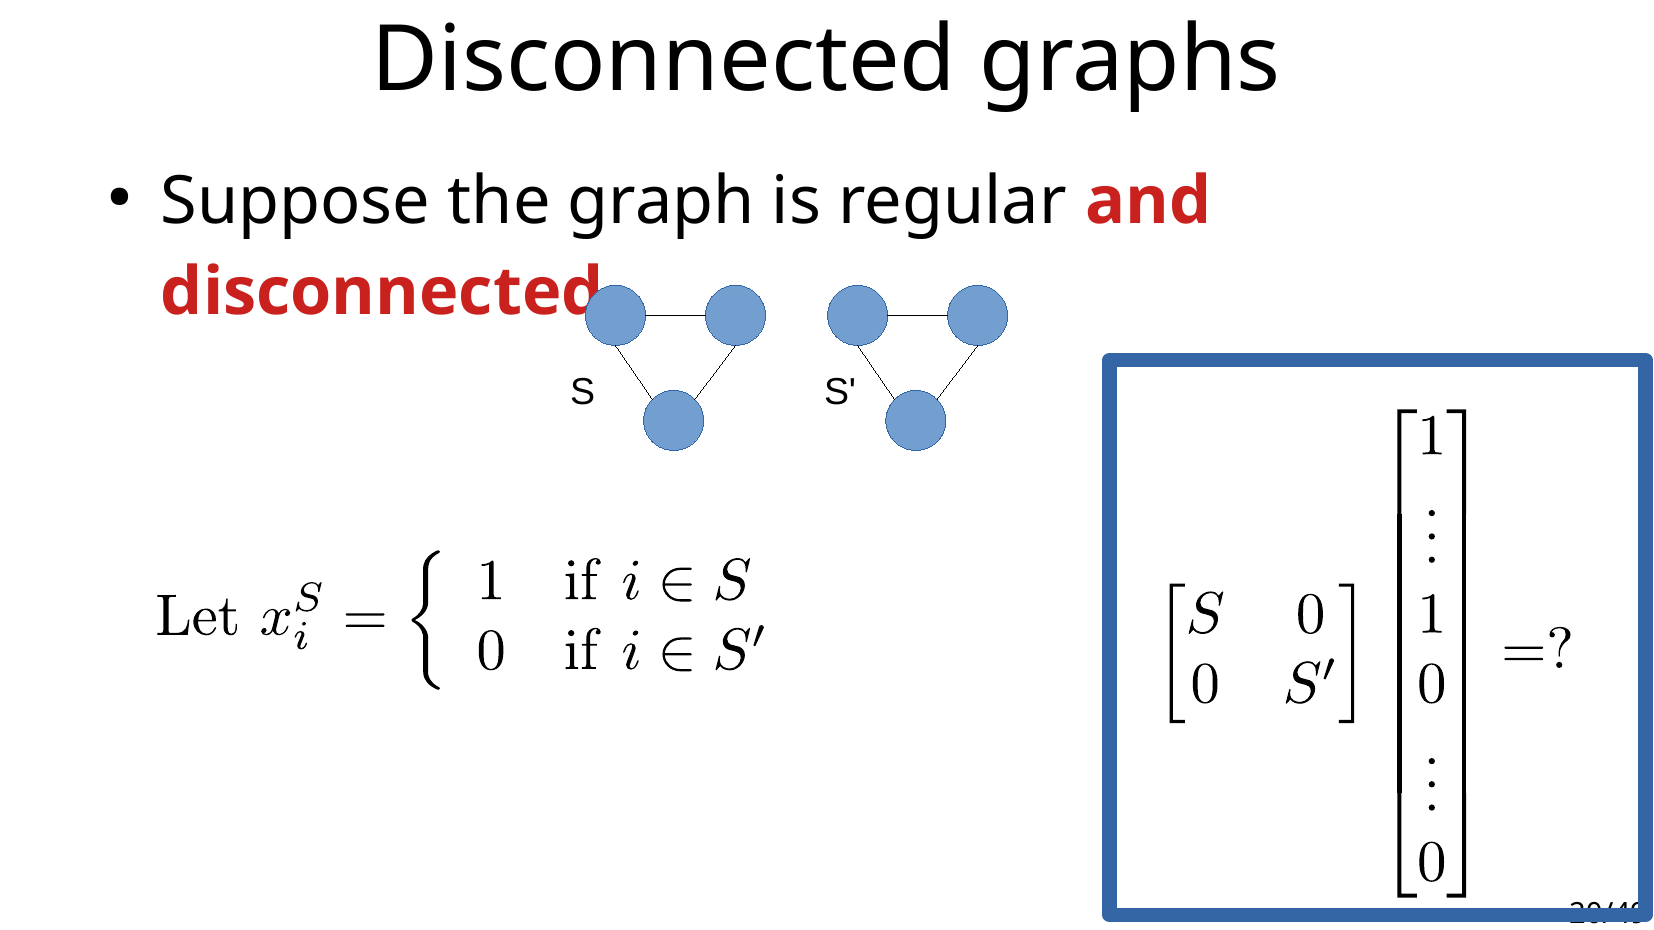

# Disconnected graphs
Suppose the graph is regular and disconnected
S
S'
20